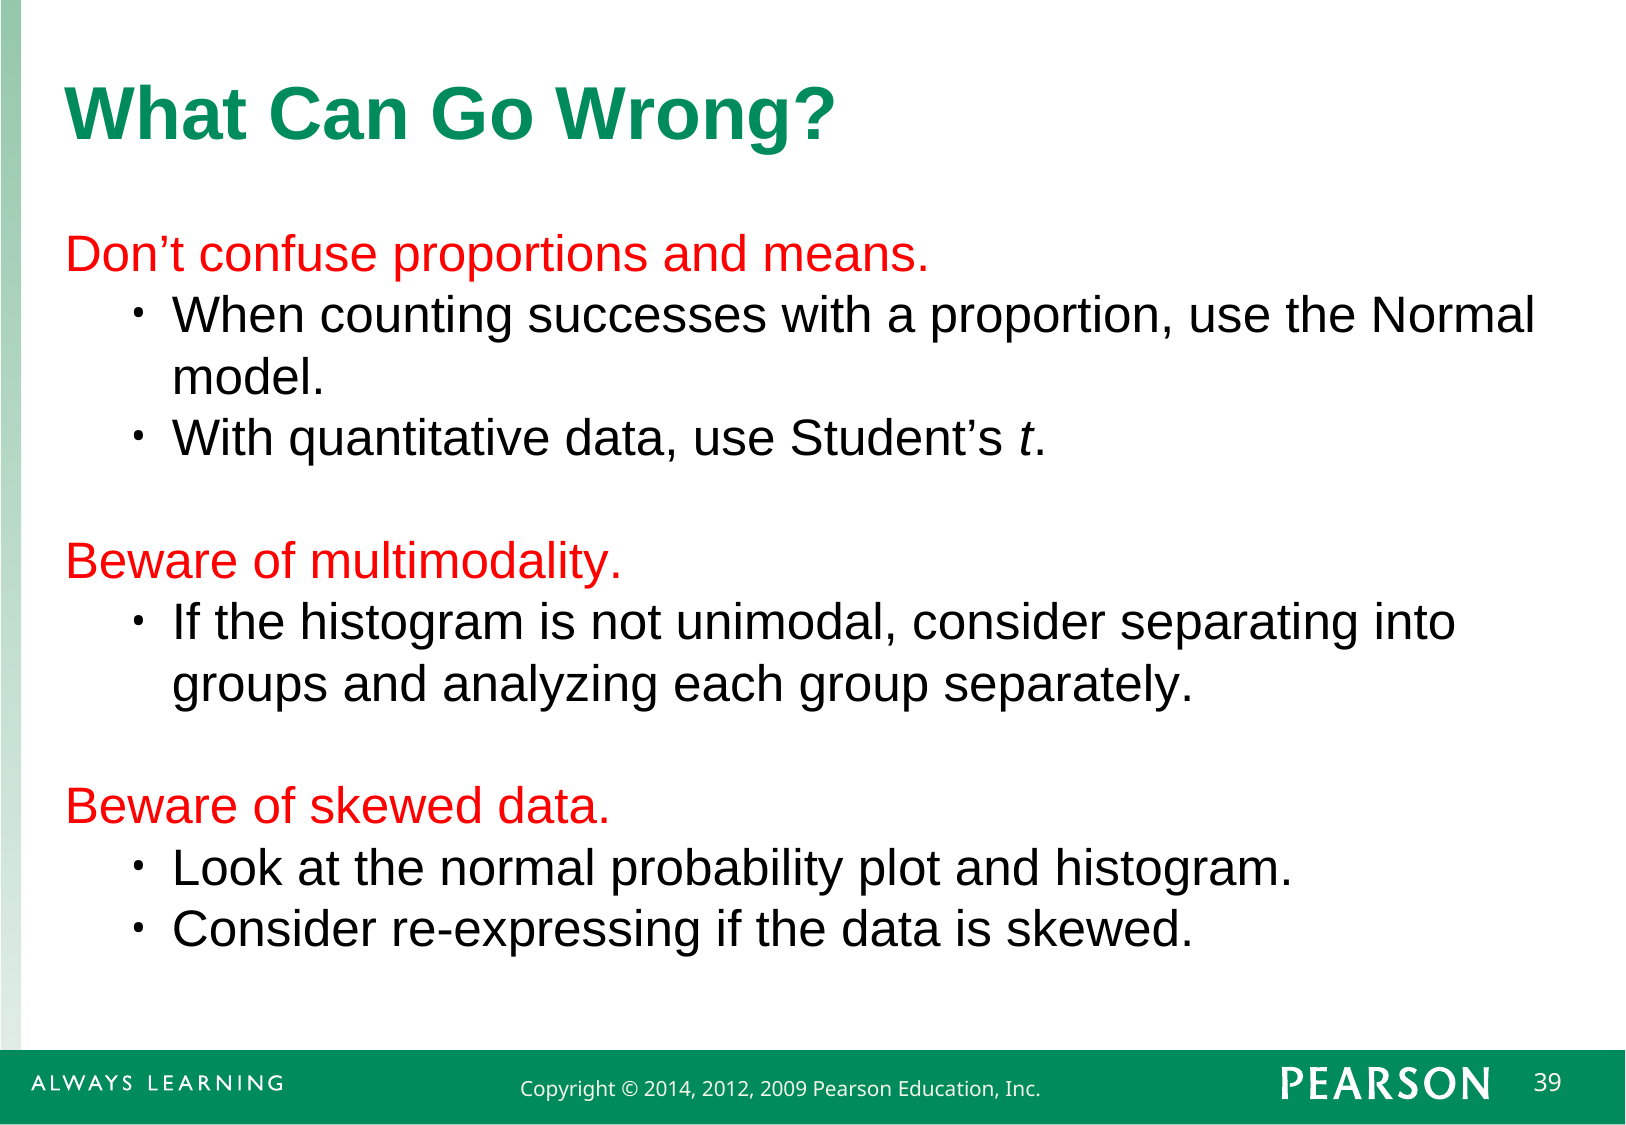

# What Can Go Wrong?
Don’t confuse proportions and means.
When counting successes with a proportion, use the Normal model.
With quantitative data, use Student’s t.
Beware of multimodality.
If the histogram is not unimodal, consider separating into groups and analyzing each group separately.
Beware of skewed data.
Look at the normal probability plot and histogram.
Consider re-expressing if the data is skewed.